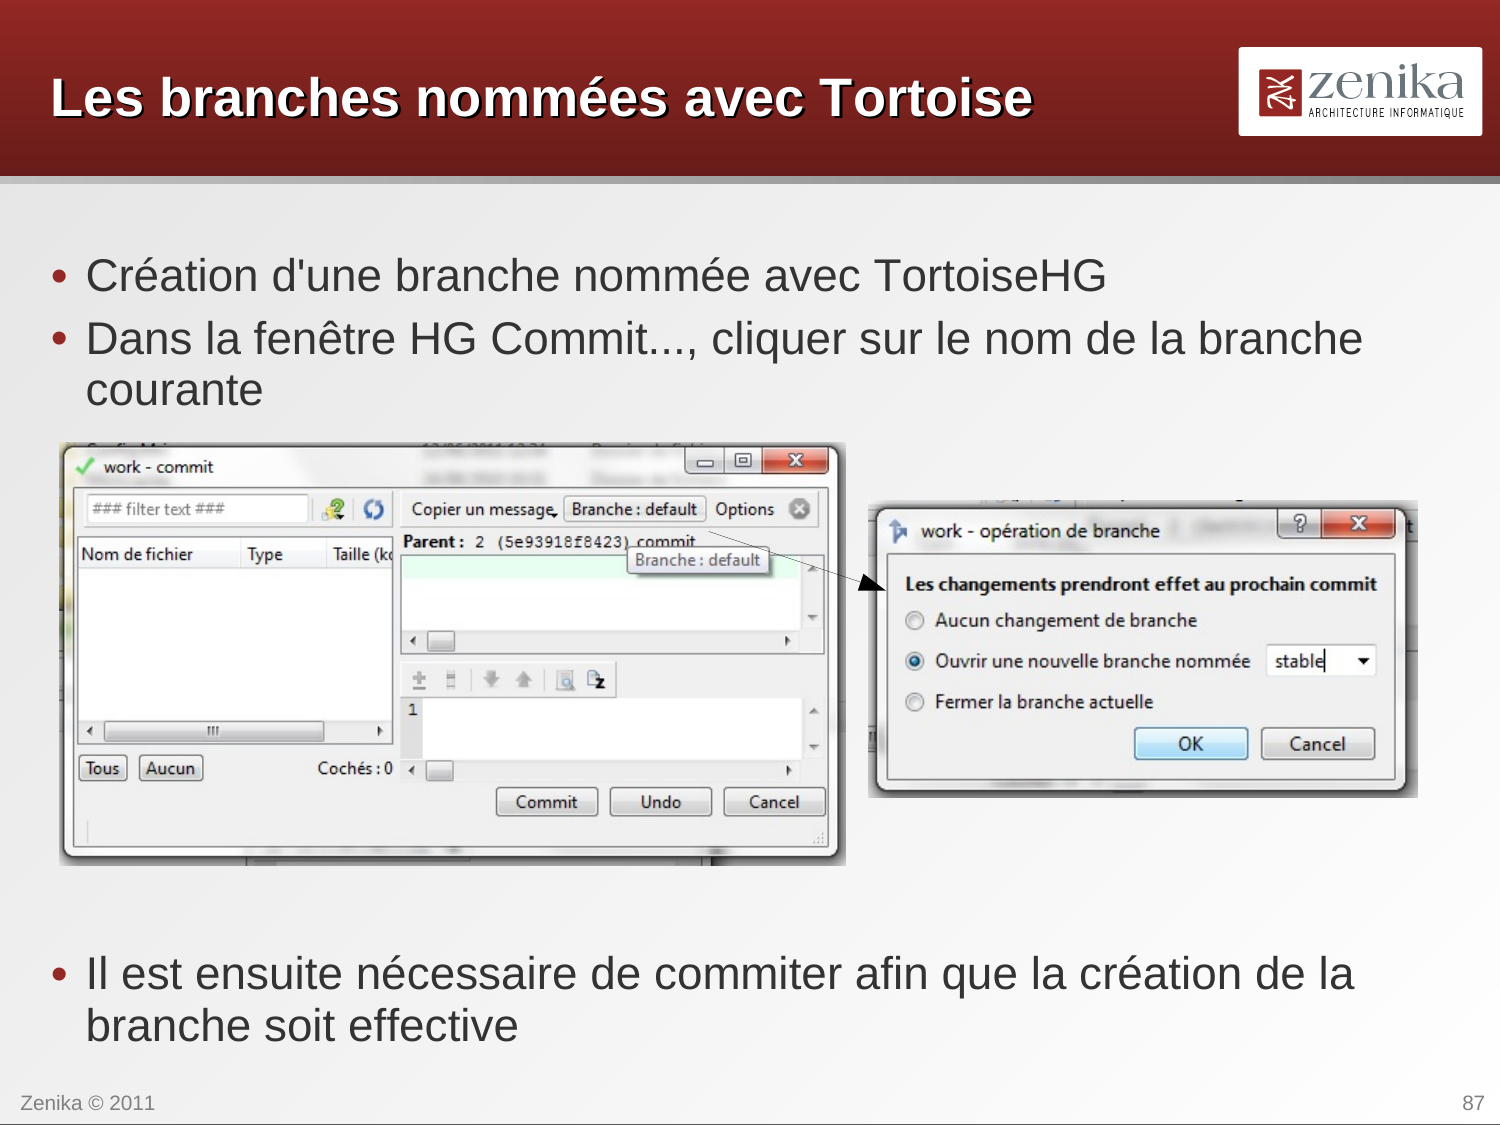

# Les branches nommées avec Tortoise
Création d'une branche nommée avec TortoiseHG
Dans la fenêtre HG Commit..., cliquer sur le nom de la branche courante
Il est ensuite nécessaire de commiter afin que la création de la branche soit effective